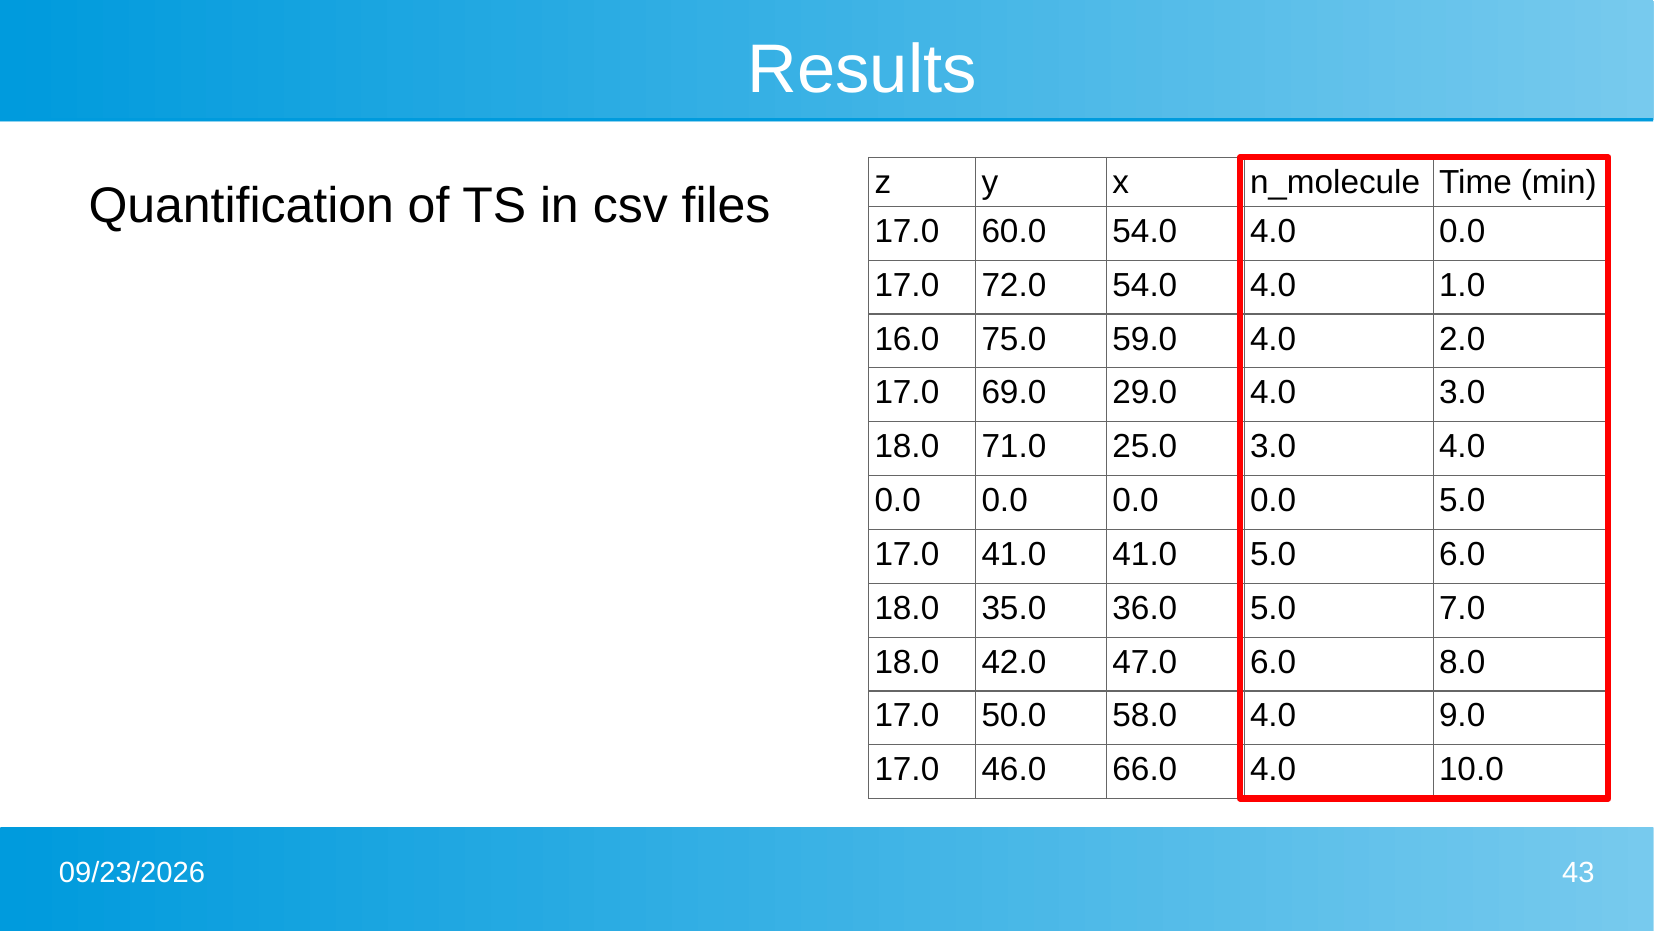

# Results
| z | y | x | n\_molecule | Time (min) |
| --- | --- | --- | --- | --- |
| 17.0 | 60.0 | 54.0 | 4.0 | 0.0 |
| 17.0 | 72.0 | 54.0 | 4.0 | 1.0 |
| 16.0 | 75.0 | 59.0 | 4.0 | 2.0 |
| 17.0 | 69.0 | 29.0 | 4.0 | 3.0 |
| 18.0 | 71.0 | 25.0 | 3.0 | 4.0 |
| 0.0 | 0.0 | 0.0 | 0.0 | 5.0 |
| 17.0 | 41.0 | 41.0 | 5.0 | 6.0 |
| 18.0 | 35.0 | 36.0 | 5.0 | 7.0 |
| 18.0 | 42.0 | 47.0 | 6.0 | 8.0 |
| 17.0 | 50.0 | 58.0 | 4.0 | 9.0 |
| 17.0 | 46.0 | 66.0 | 4.0 | 10.0 |
Quantification of TS in csv files
43